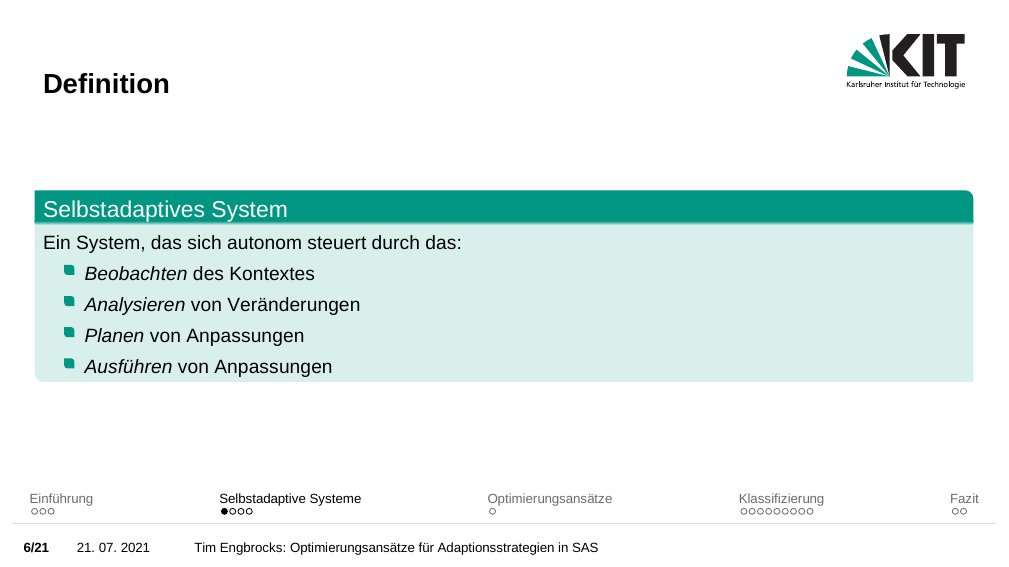

Definition
Selbstadaptives System
Ein System, das sich autonom steuert durch das:
Beobachten des Kontextes
Analysieren von Veränderungen
Planen von Anpassungen
Ausführen von Anpassungen
Einführung
Selbstadaptive Systeme
Optimierungsansätze
Klassifizierung
Fazit
6/21
21. 07. 2021
Tim Engbrocks: Optimierungsansätze für Adaptionsstrategien in SAS